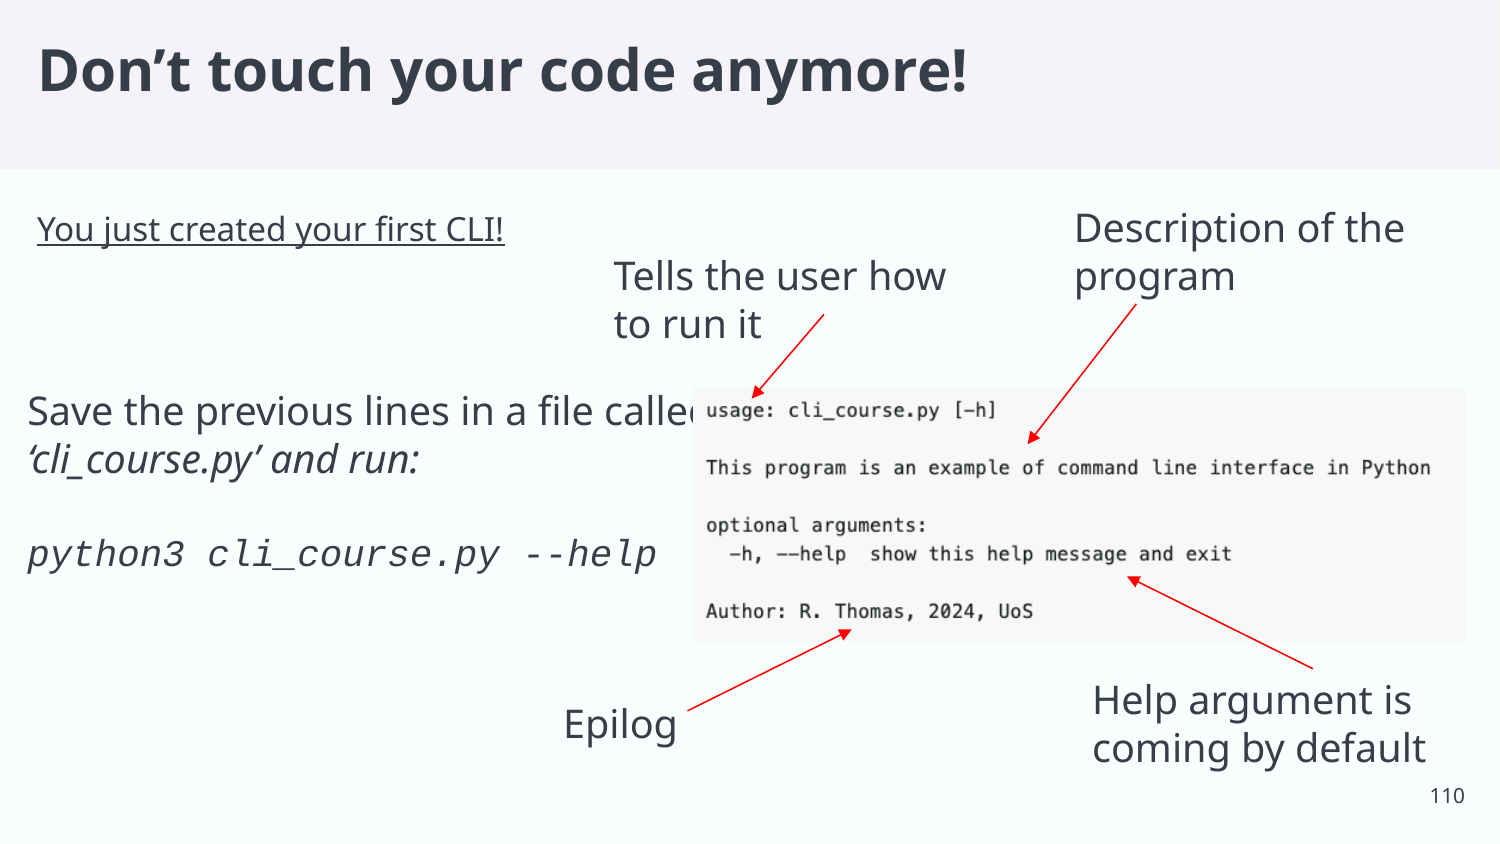

# Don’t touch your code anymore!
Description of the program
You just created your first CLI!
Tells the user how to run it
Save the previous lines in a file called ‘cli_course.py’ and run:
python3 cli_course.py --help
Help argument is coming by default
Epilog